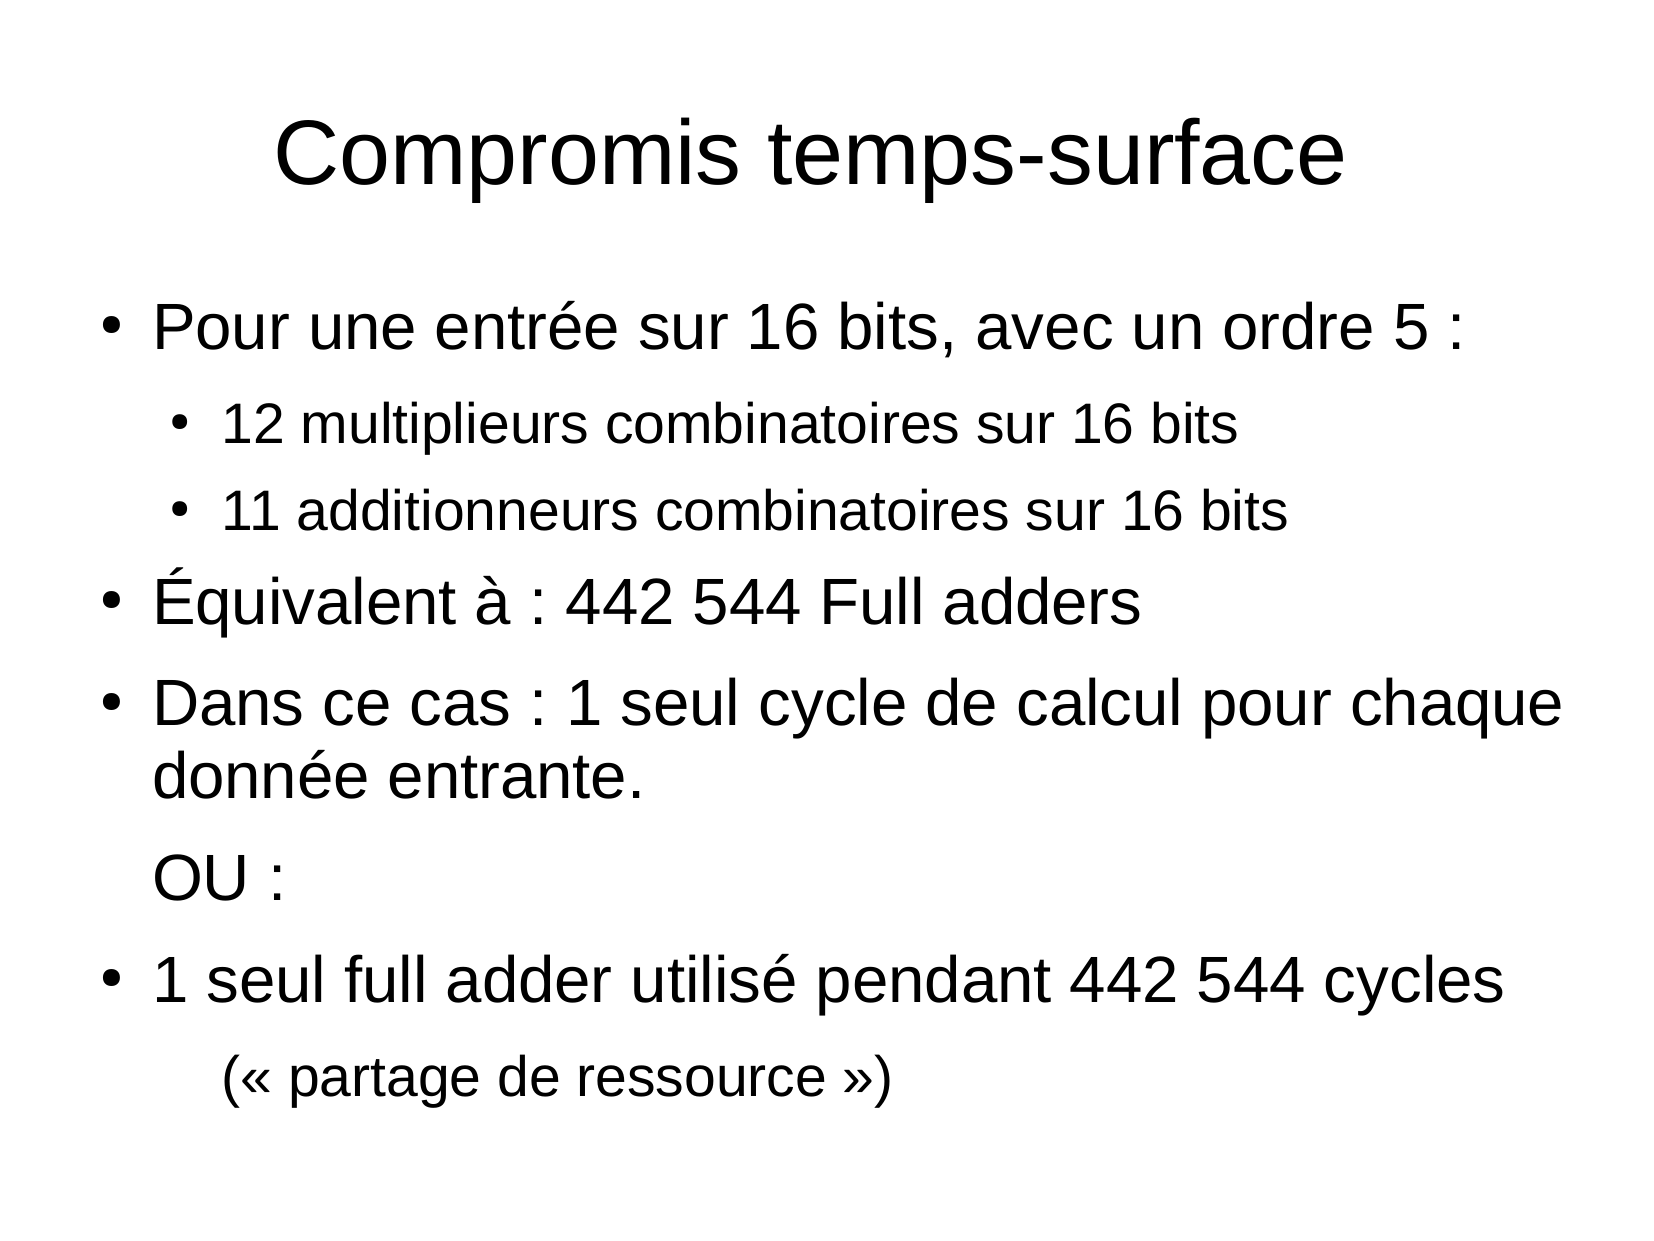

# Compromis temps-surface
Pour une entrée sur 16 bits, avec un ordre 5 :
12 multiplieurs combinatoires sur 16 bits
11 additionneurs combinatoires sur 16 bits
Équivalent à : 442 544 Full adders
Dans ce cas : 1 seul cycle de calcul pour chaque donnée entrante.
OU :
1 seul full adder utilisé pendant 442 544 cycles
(« partage de ressource »)